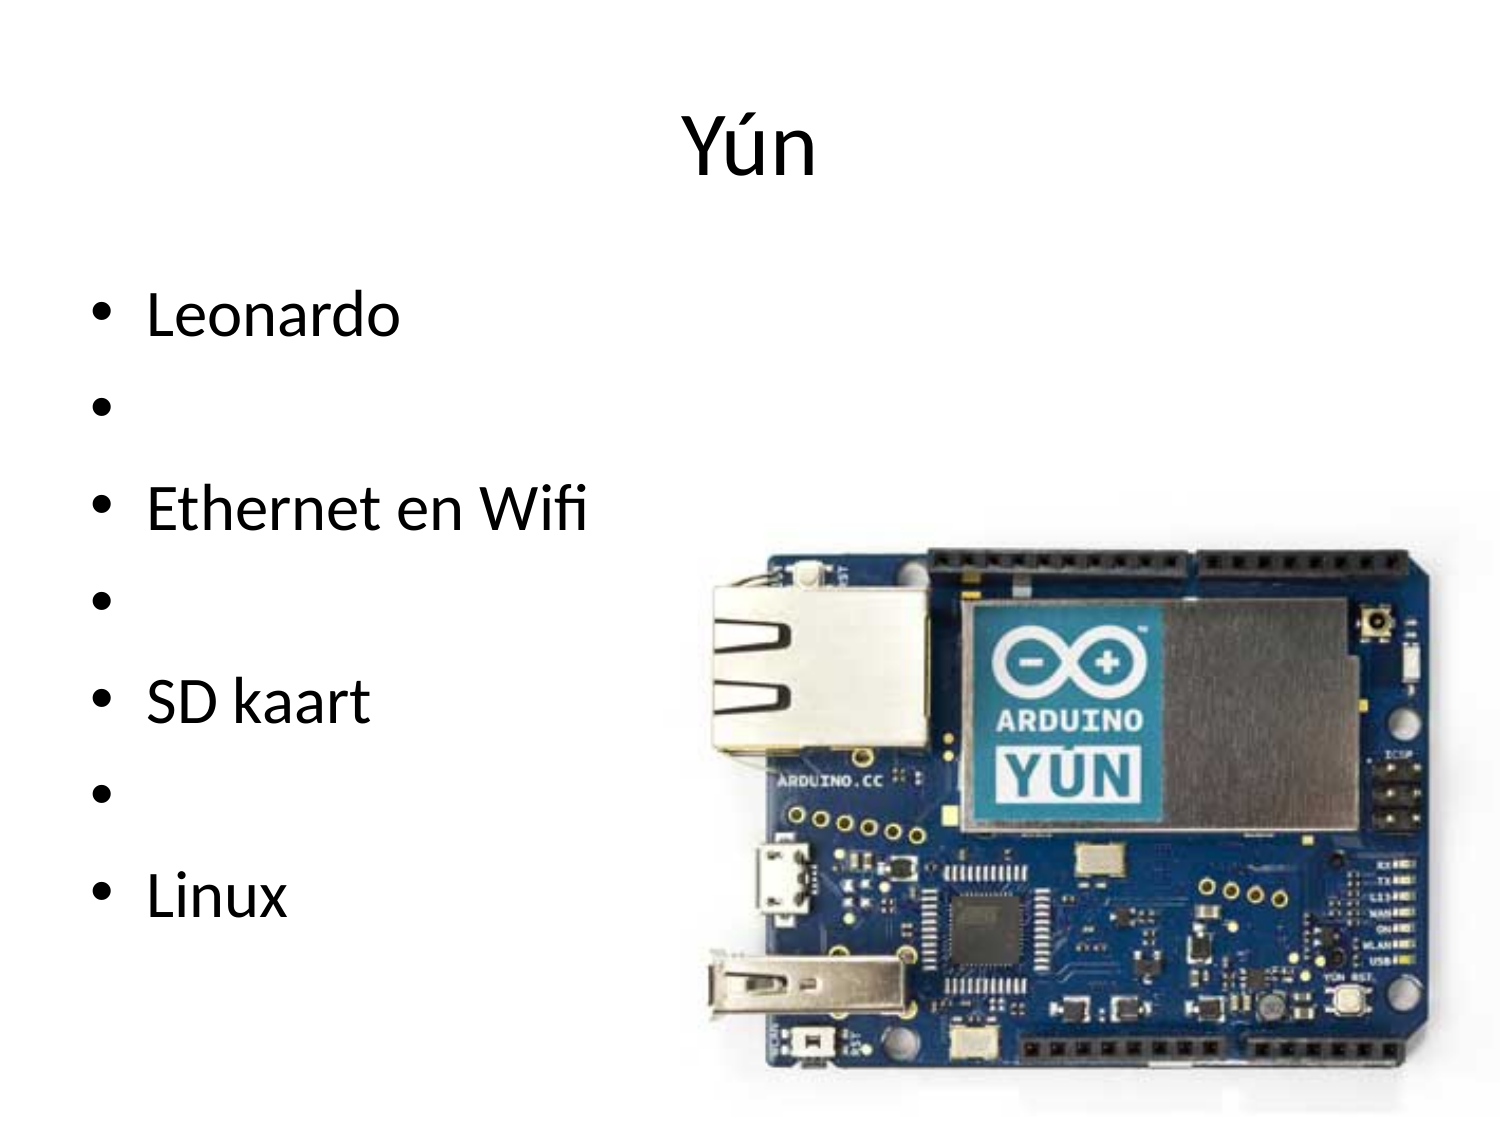

# Yún
Leonardo
Ethernet en Wifi
SD kaart
Linux